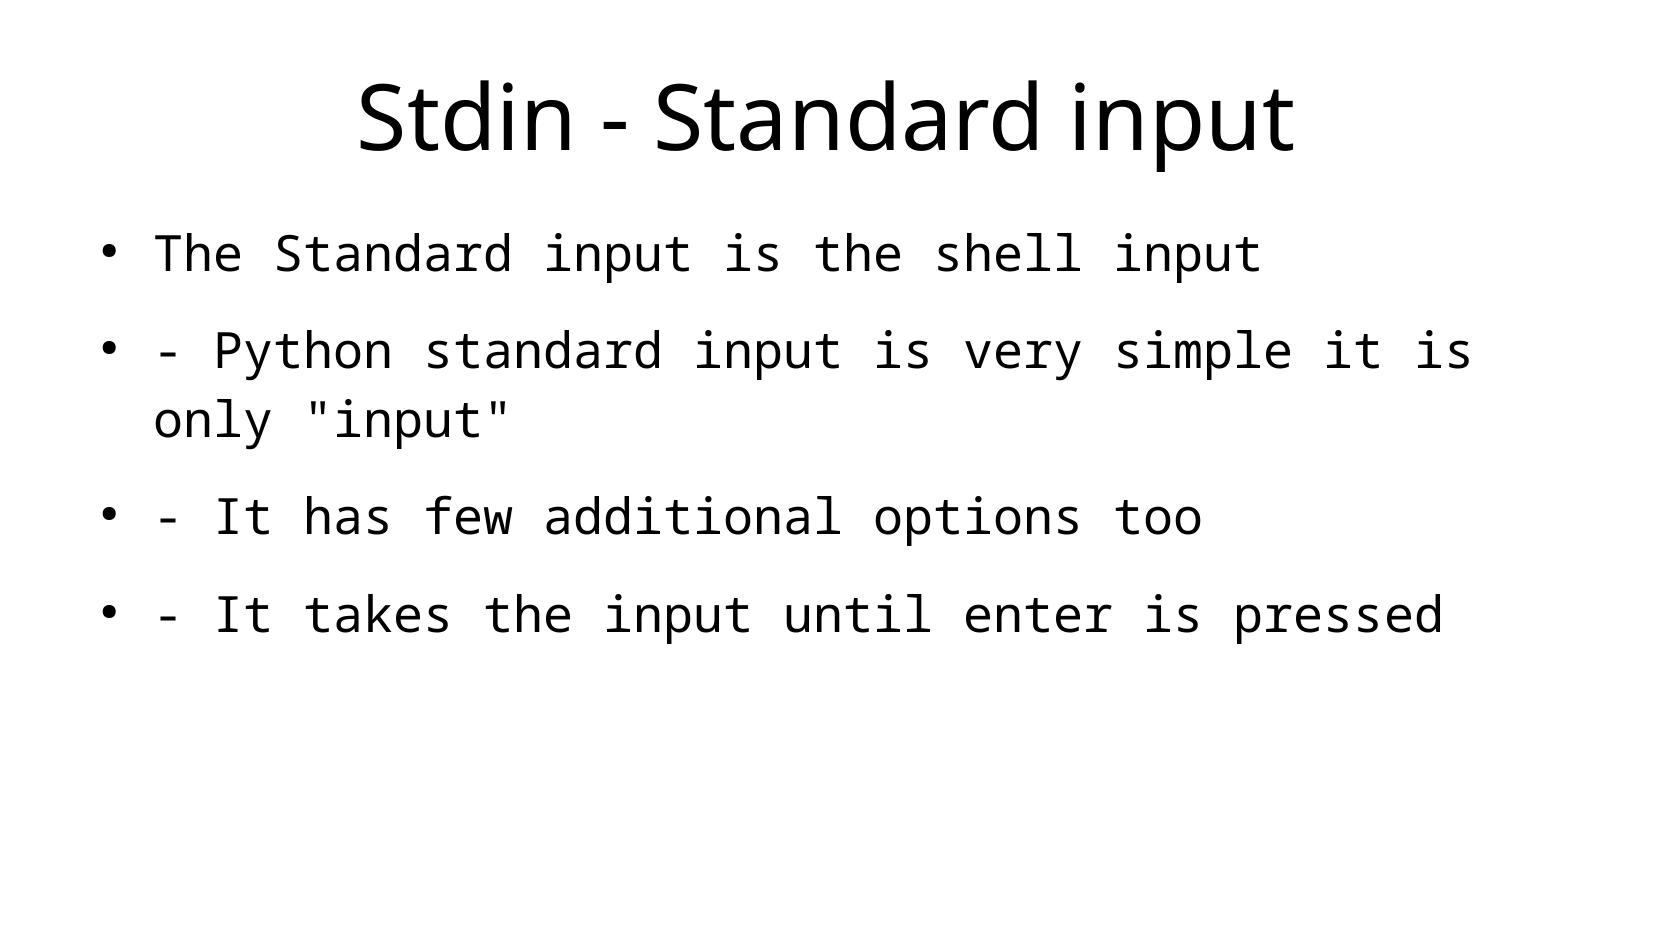

# Stdin - Standard input
The Standard input is the shell input
- Python standard input is very simple it is only "input"
- It has few additional options too
- It takes the input until enter is pressed